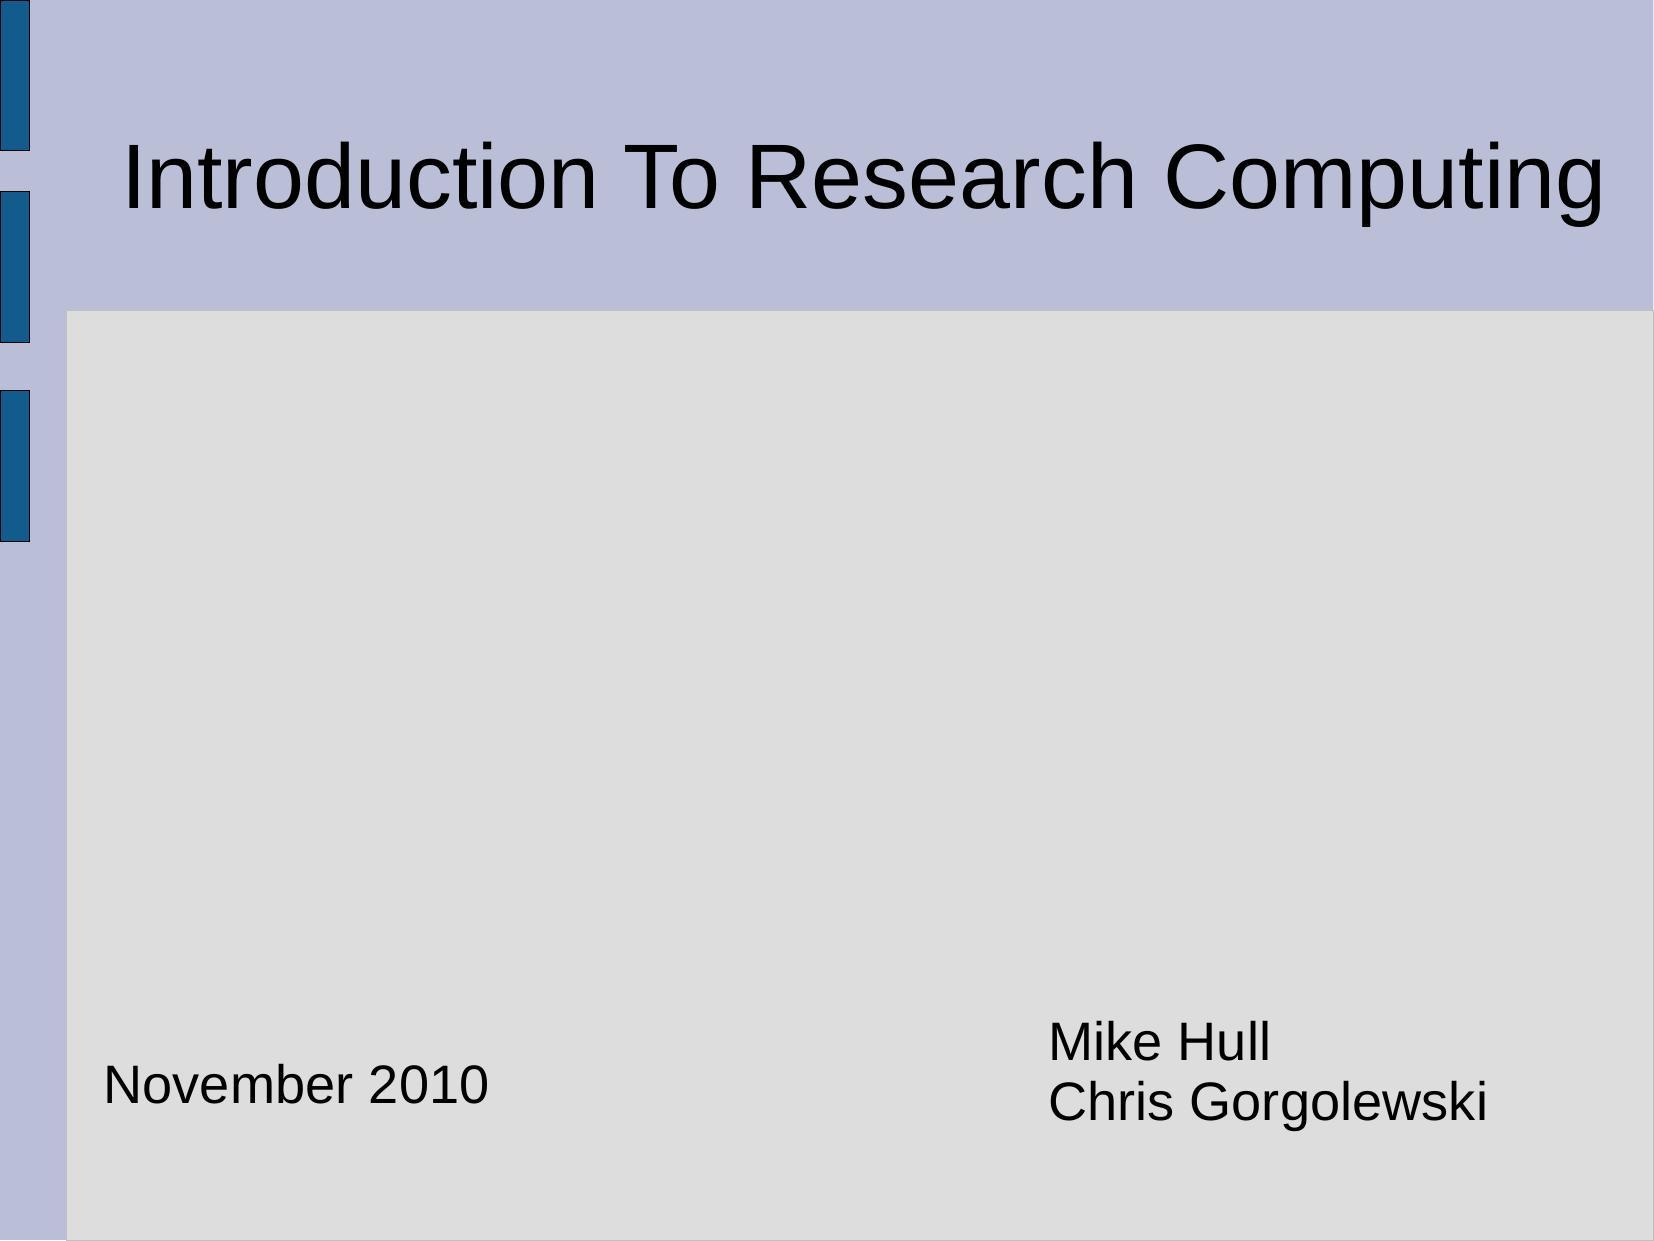

Introduction To Research Computing
Mike Hull
Chris Gorgolewski
November 2010